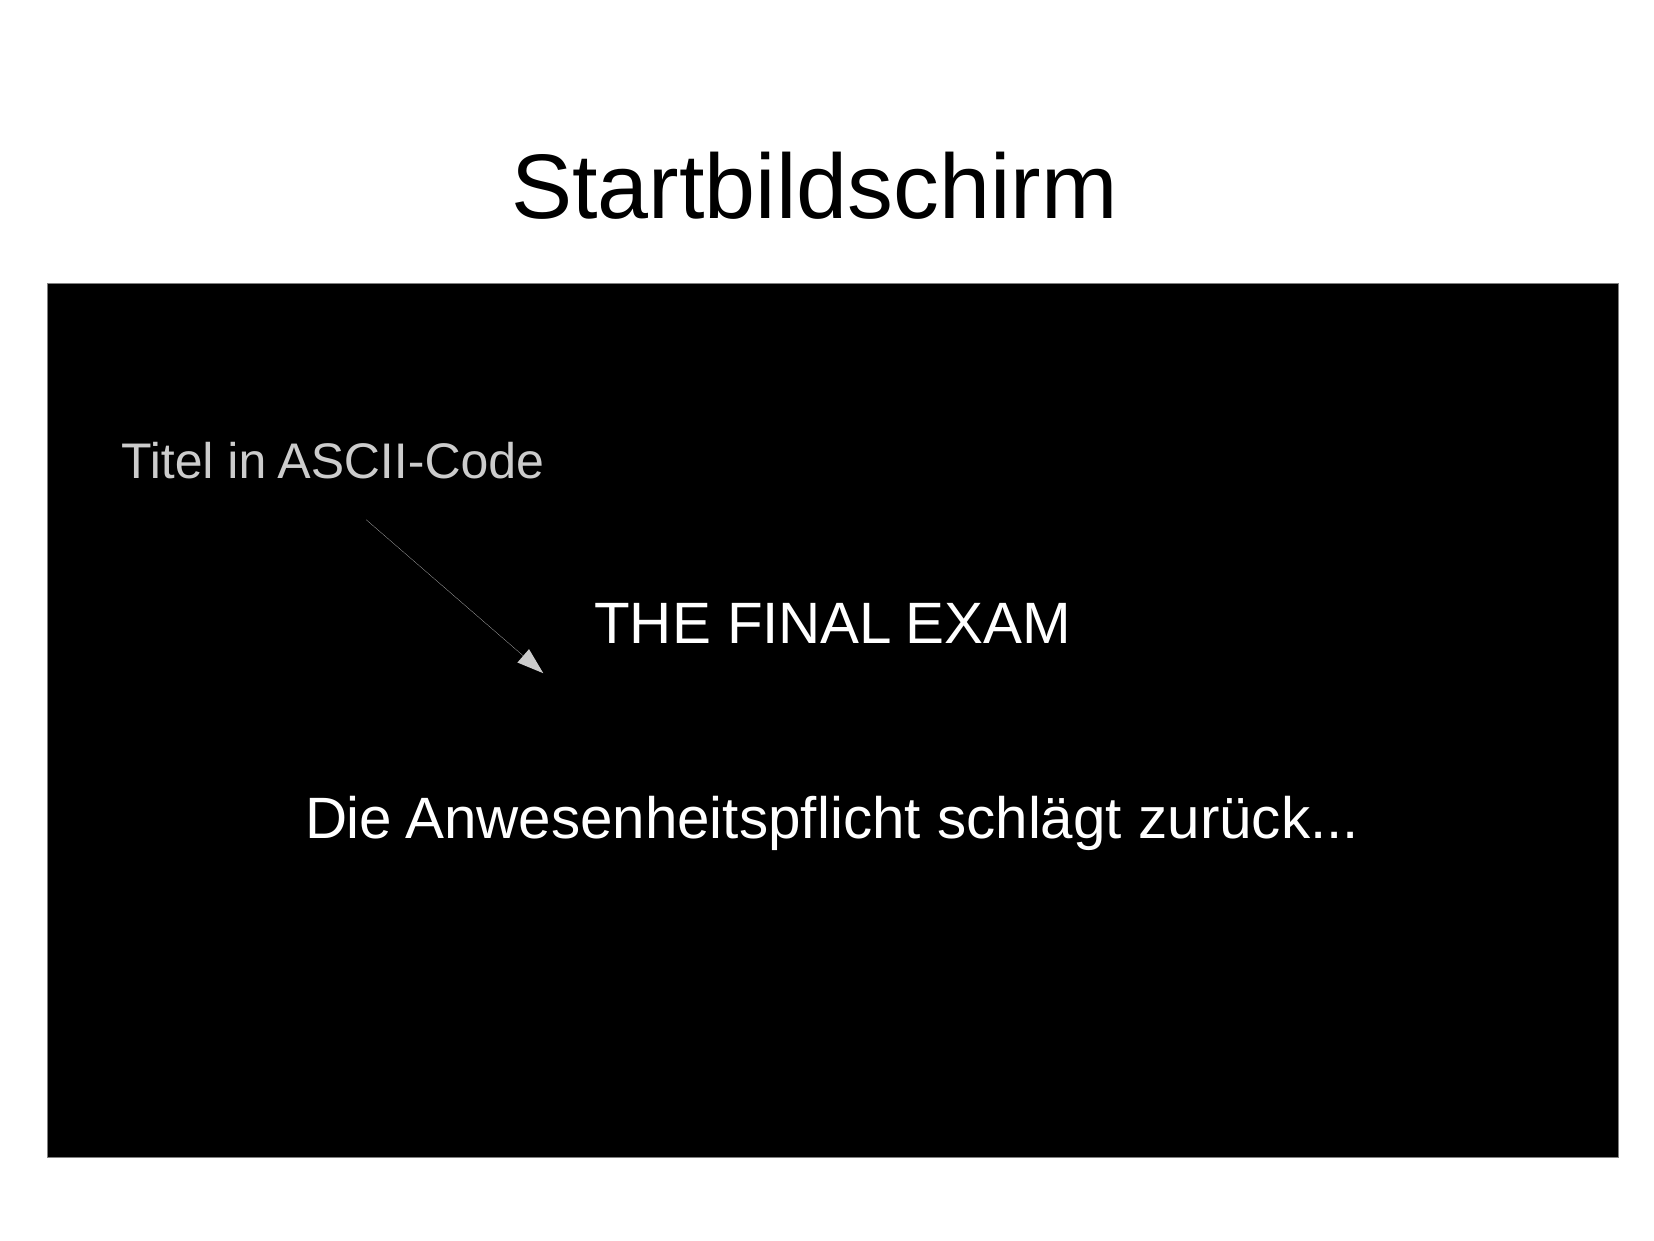

# Startbildschirm
THE FINAL EXAM
Die Anwesenheitspflicht schlägt zurück...
TITEL
Welcome
Titel in ASCII-Code